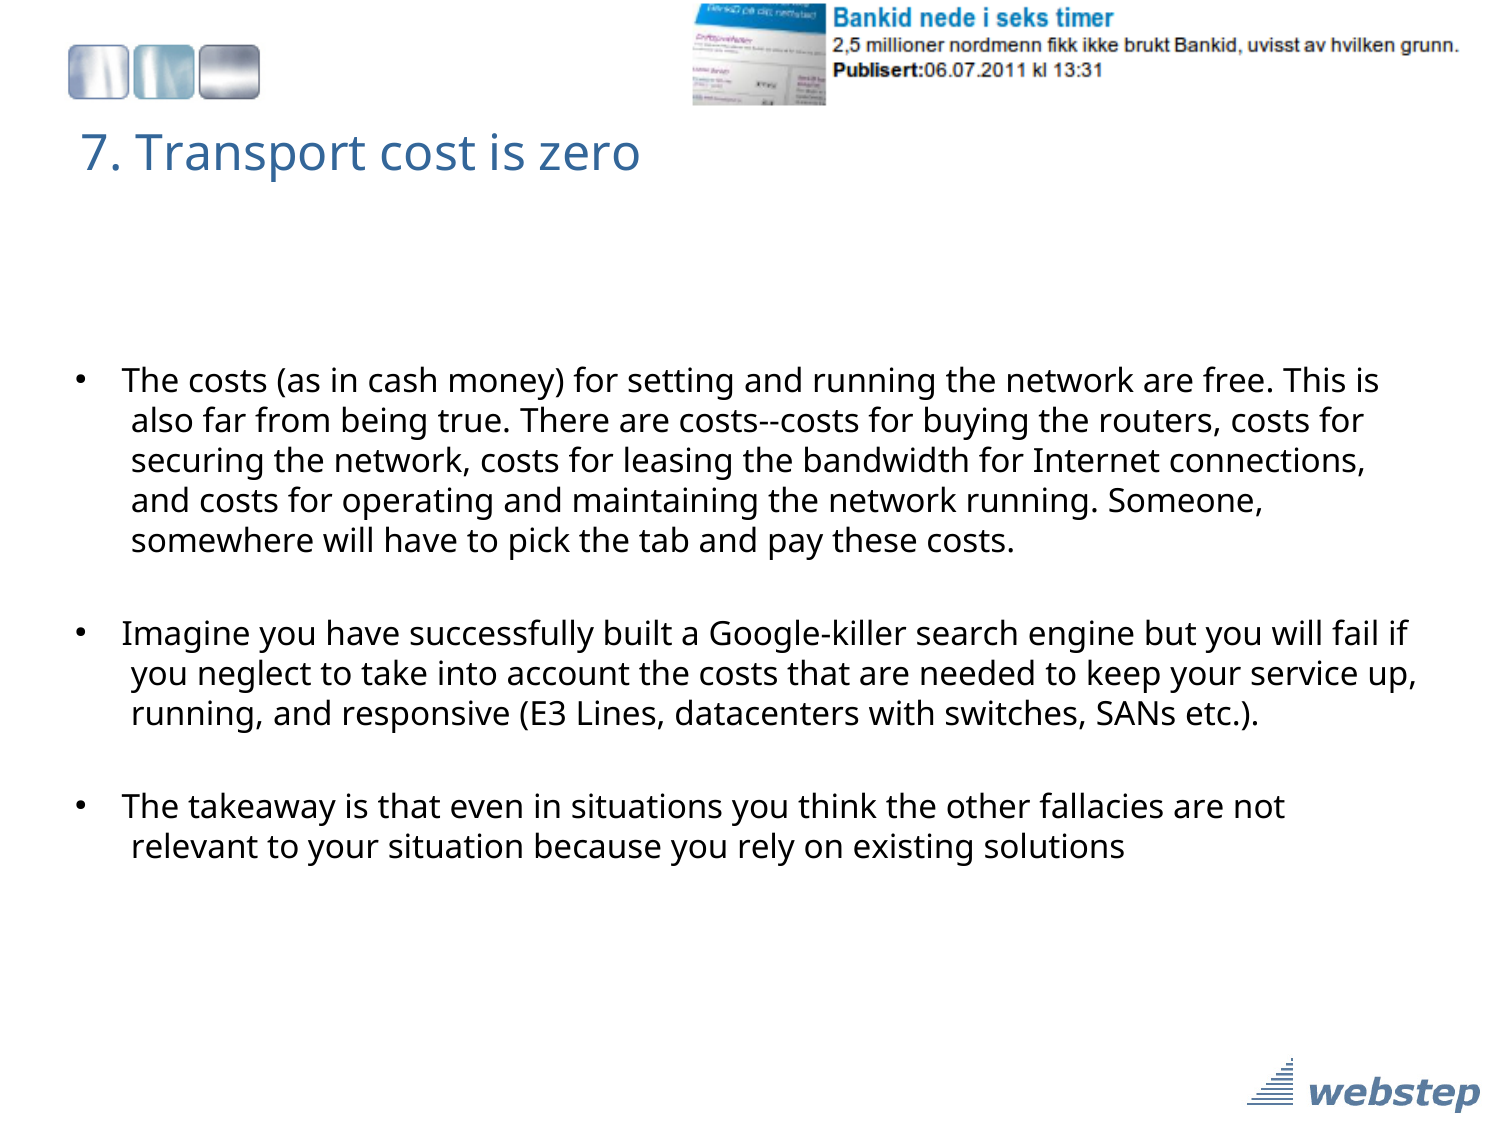

# 7. Transport cost is zero
 The costs (as in cash money) for setting and running the network are free. This is also far from being true. There are costs--costs for buying the routers, costs for securing the network, costs for leasing the bandwidth for Internet connections, and costs for operating and maintaining the network running. Someone, somewhere will have to pick the tab and pay these costs.
 Imagine you have successfully built a Google-killer search engine but you will fail if you neglect to take into account the costs that are needed to keep your service up, running, and responsive (E3 Lines, datacenters with switches, SANs etc.).
 The takeaway is that even in situations you think the other fallacies are not relevant to your situation because you rely on existing solutions